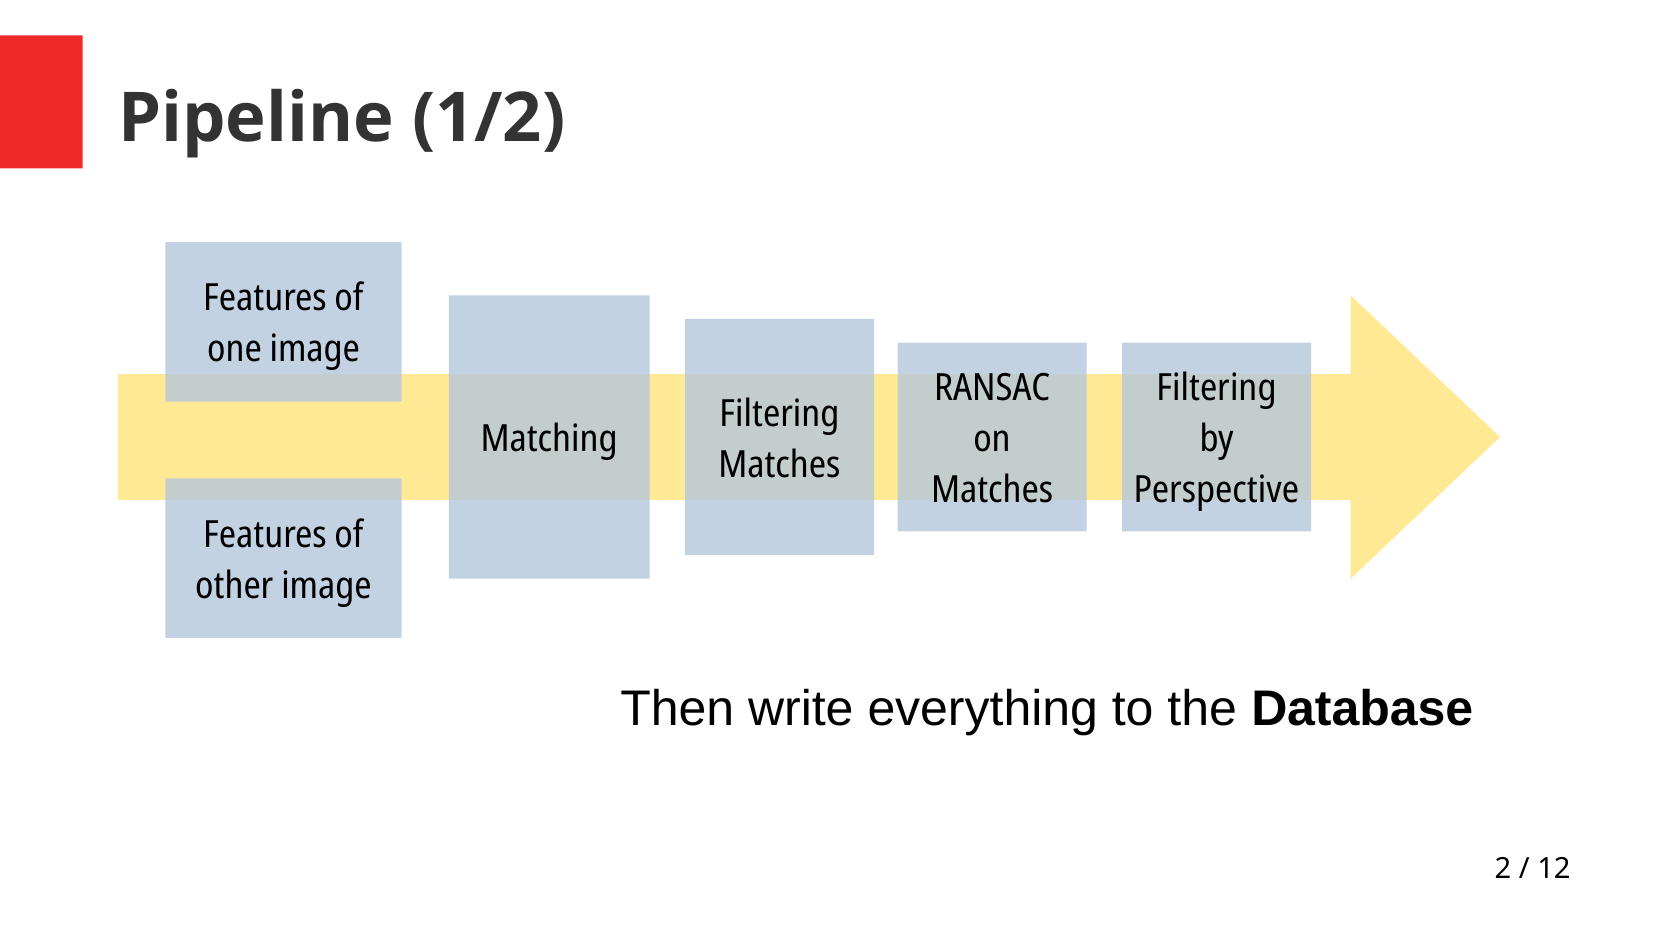

# Pipeline (1/2)
Features of
one image
Matching
Filtering
Matches
RANSAC
on
Matches
Filtering
by
Perspective
Features of
other image
Then write everything to the Database
2